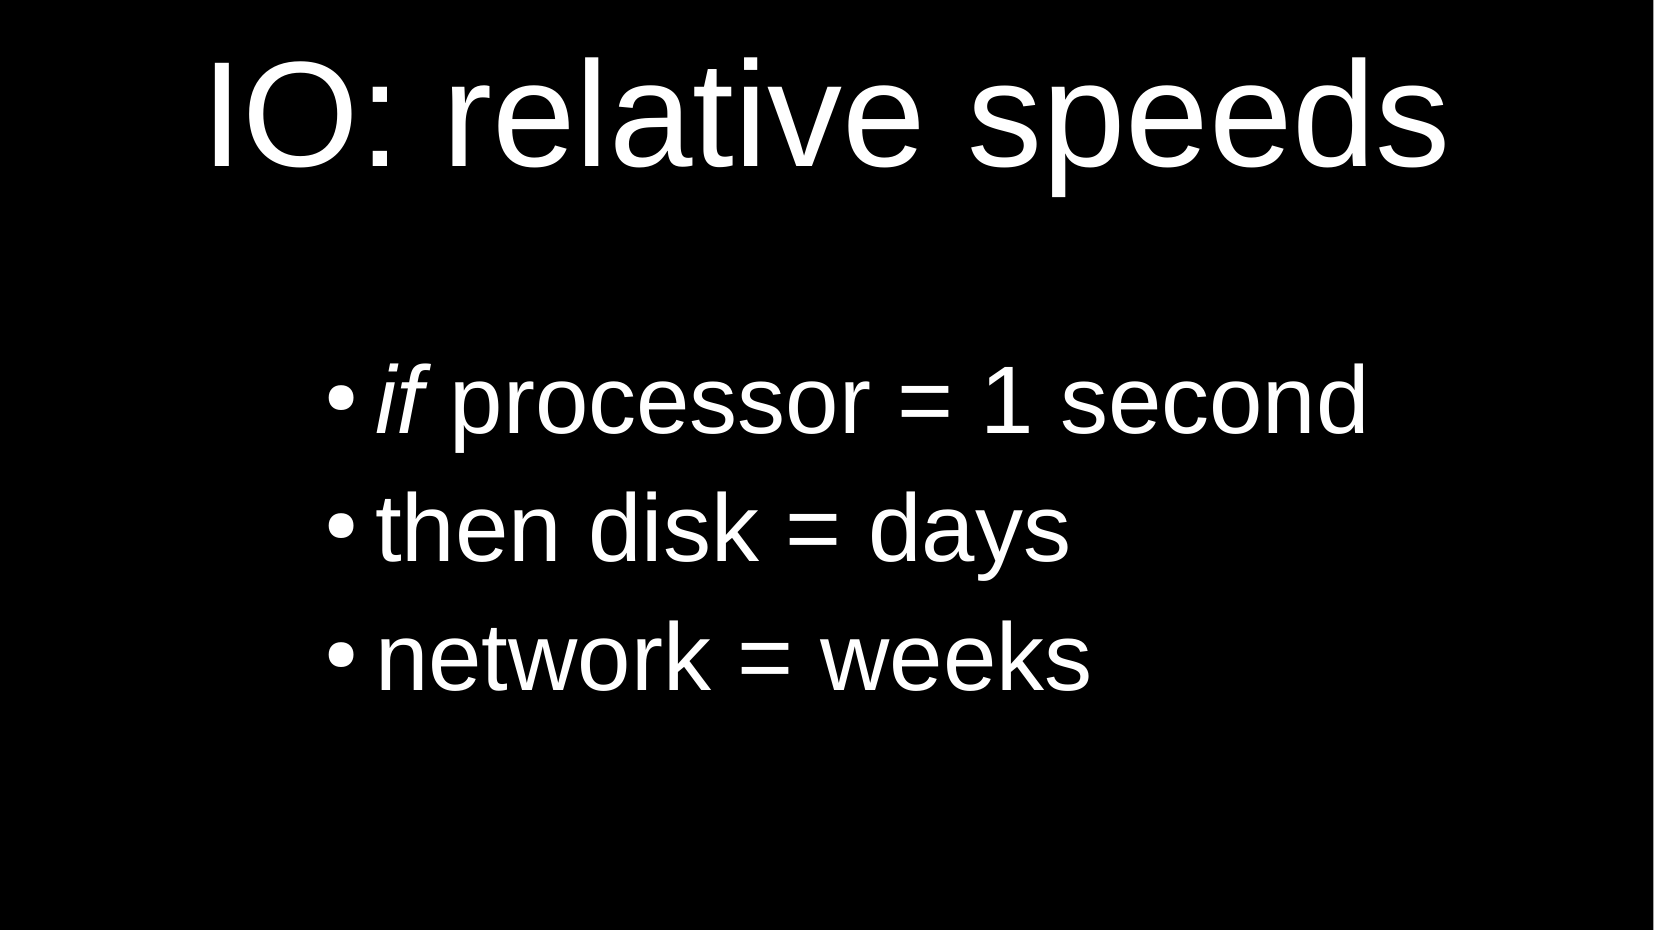

# IO: relative speeds
if processor = 1 second
then disk = days
network = weeks